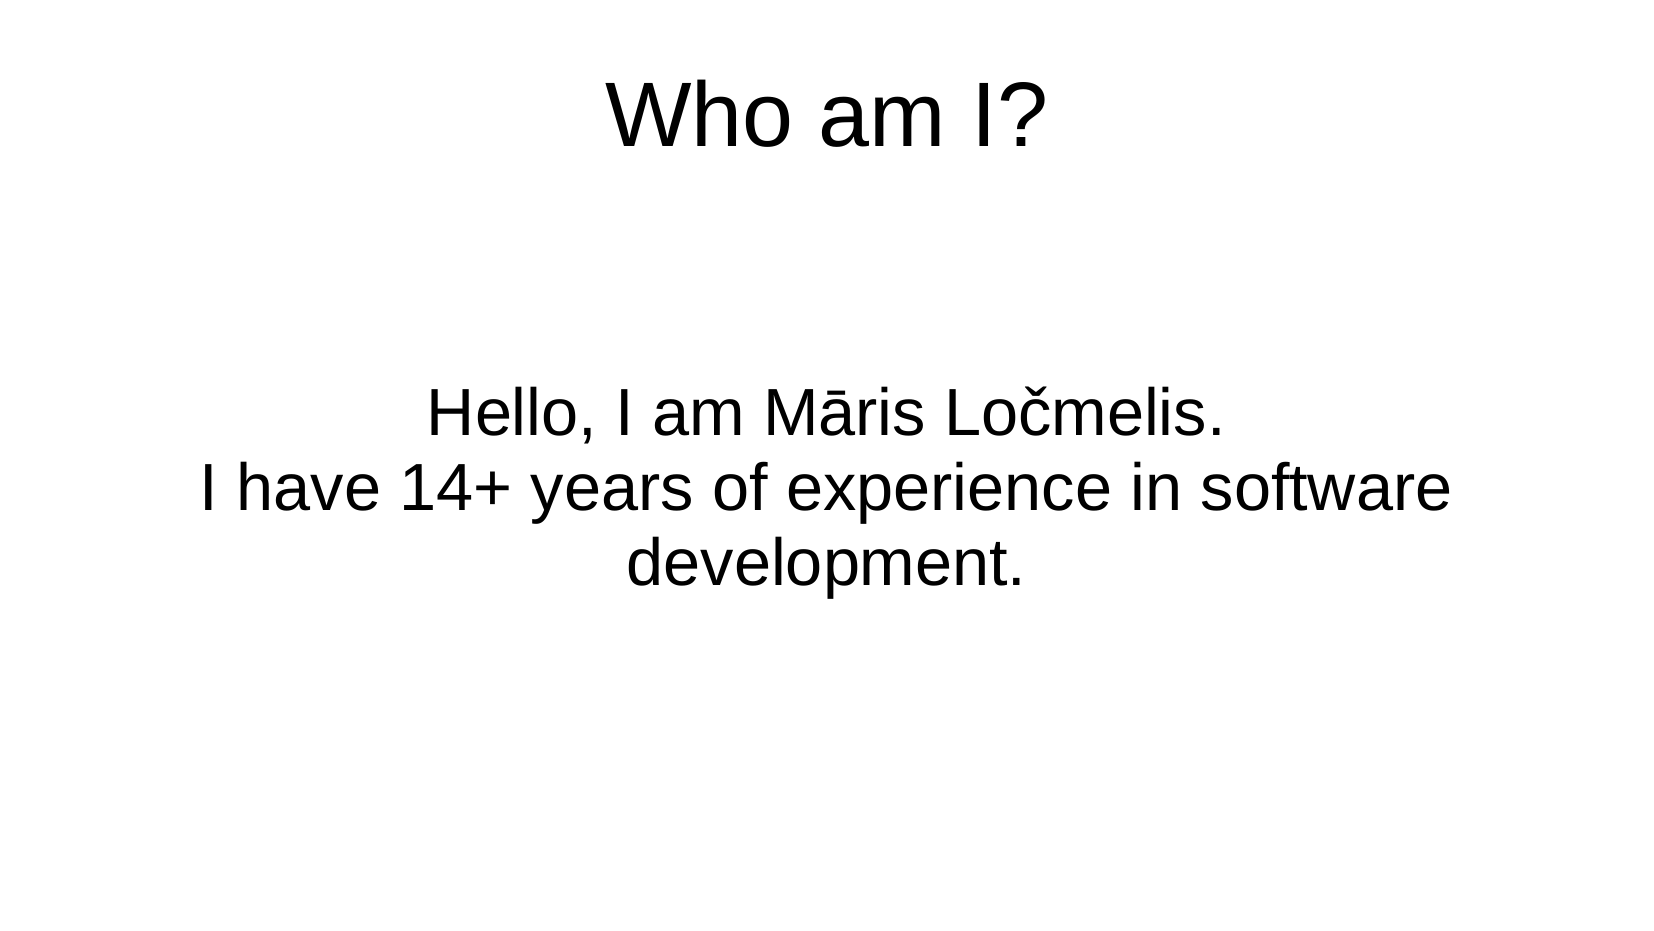

# Who am I?
Hello, I am Māris Ločmelis.
I have 14+ years of experience in software development.